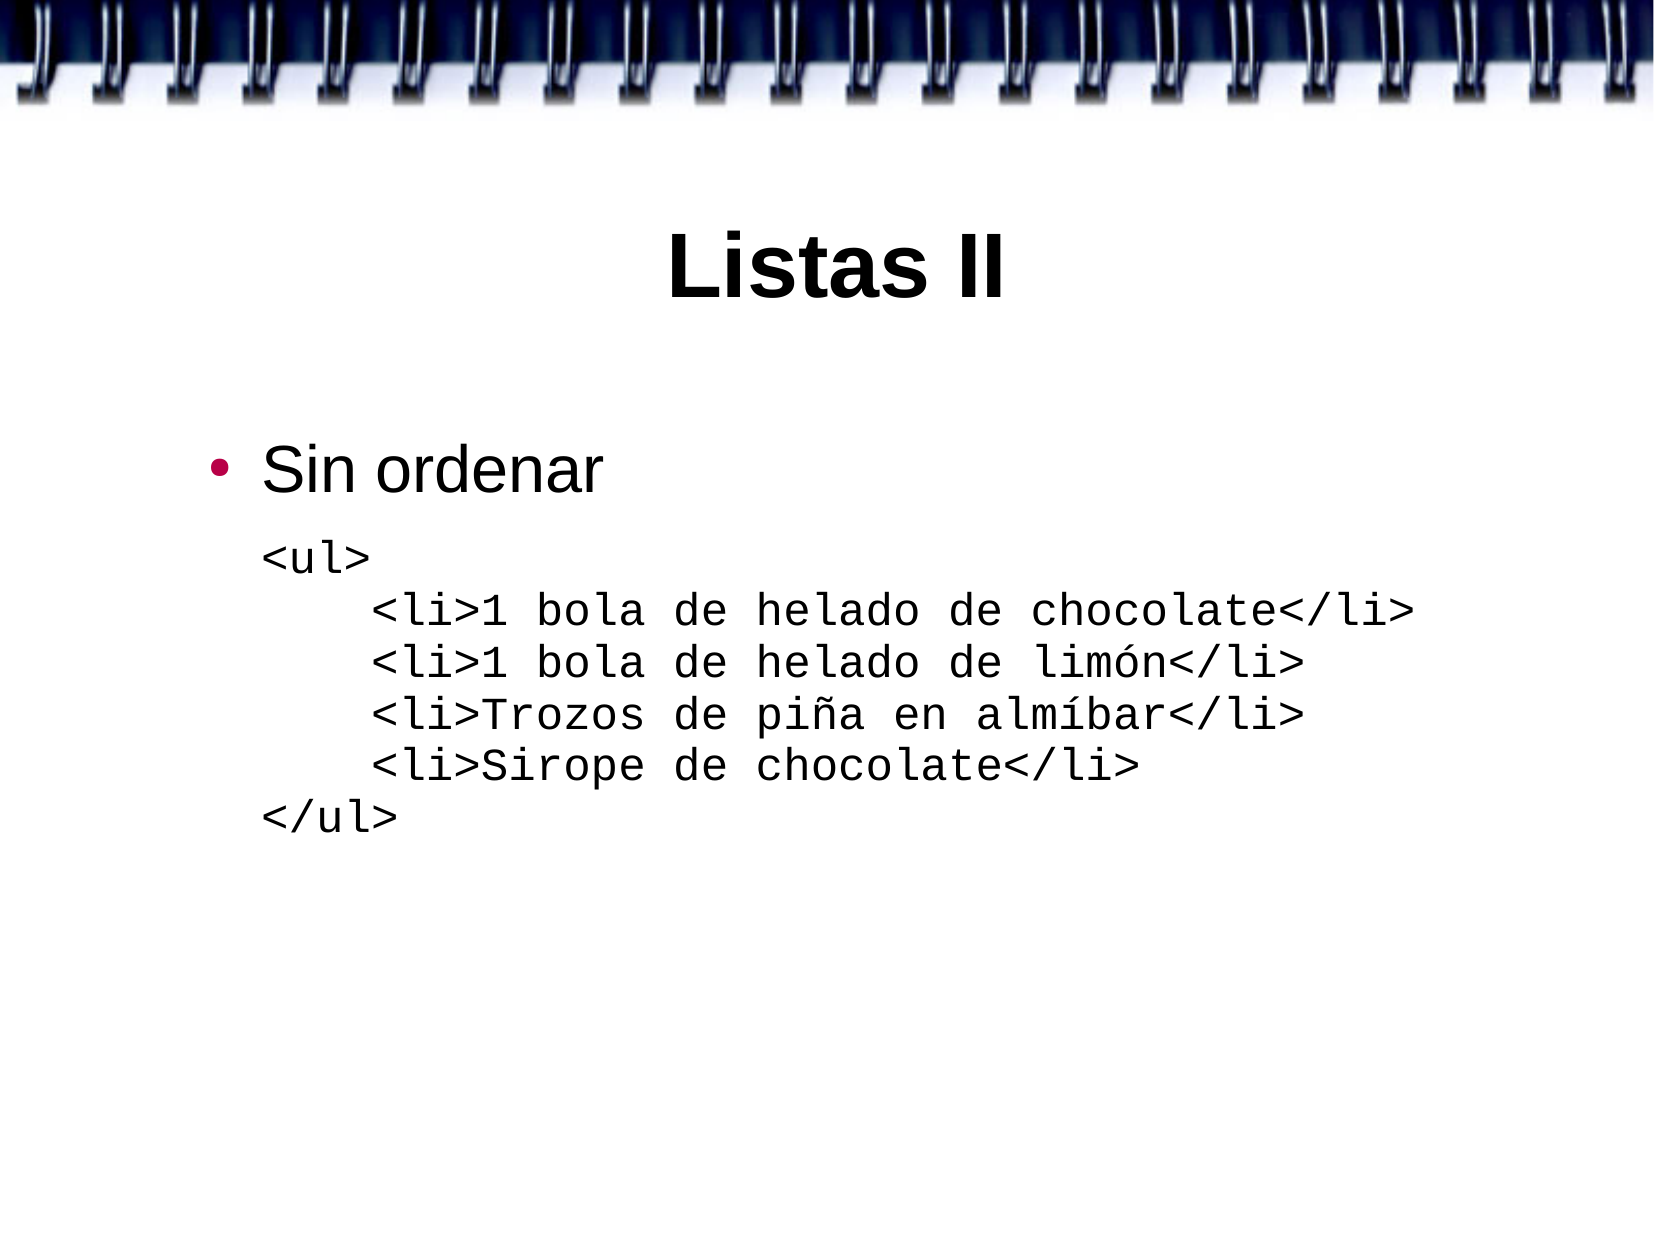

# Listas II
Sin ordenar
<ul>
 <li>1 bola de helado de chocolate</li>
 <li>1 bola de helado de limón</li>
 <li>Trozos de piña en almíbar</li>
 <li>Sirope de chocolate</li>
</ul>